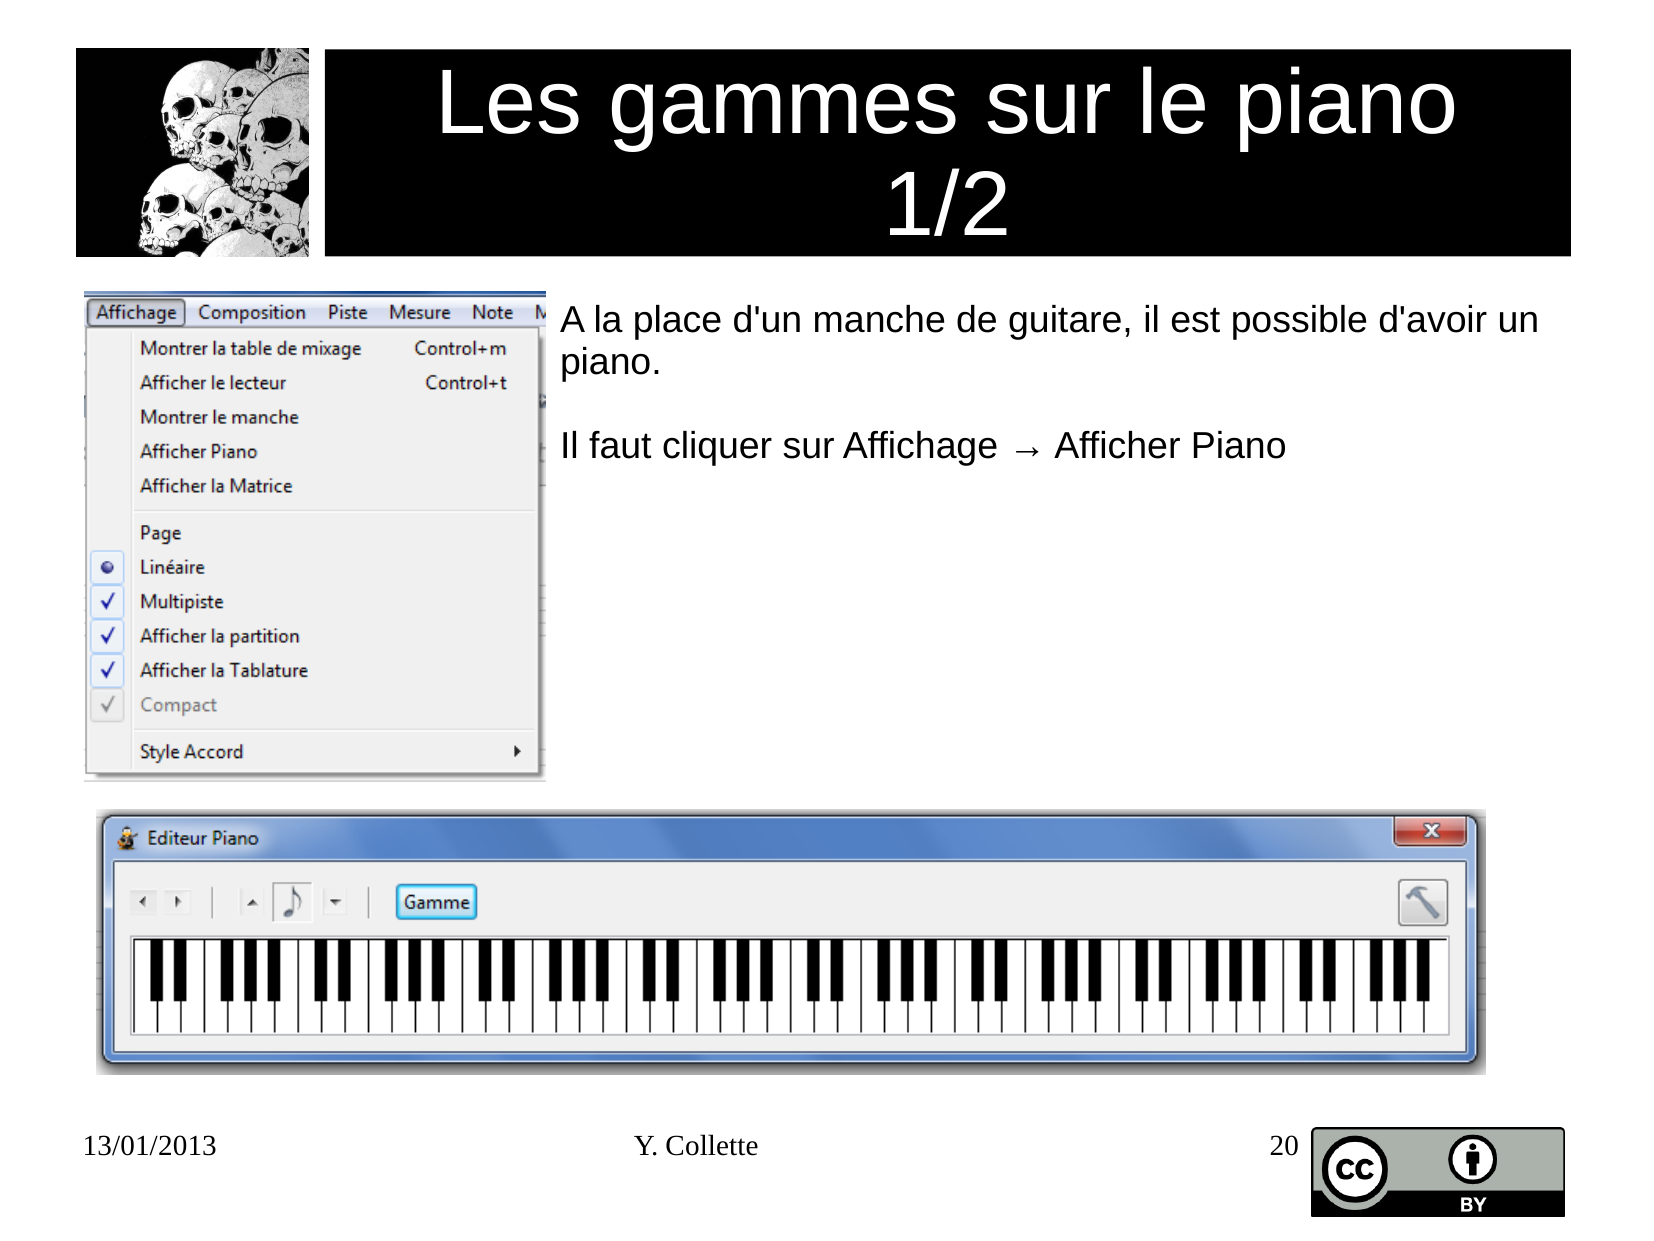

# Les gammes sur le piano 1/2
A la place d'un manche de guitare, il est possible d'avoir un piano.
Il faut cliquer sur Affichage → Afficher Piano
Y. Collette
20